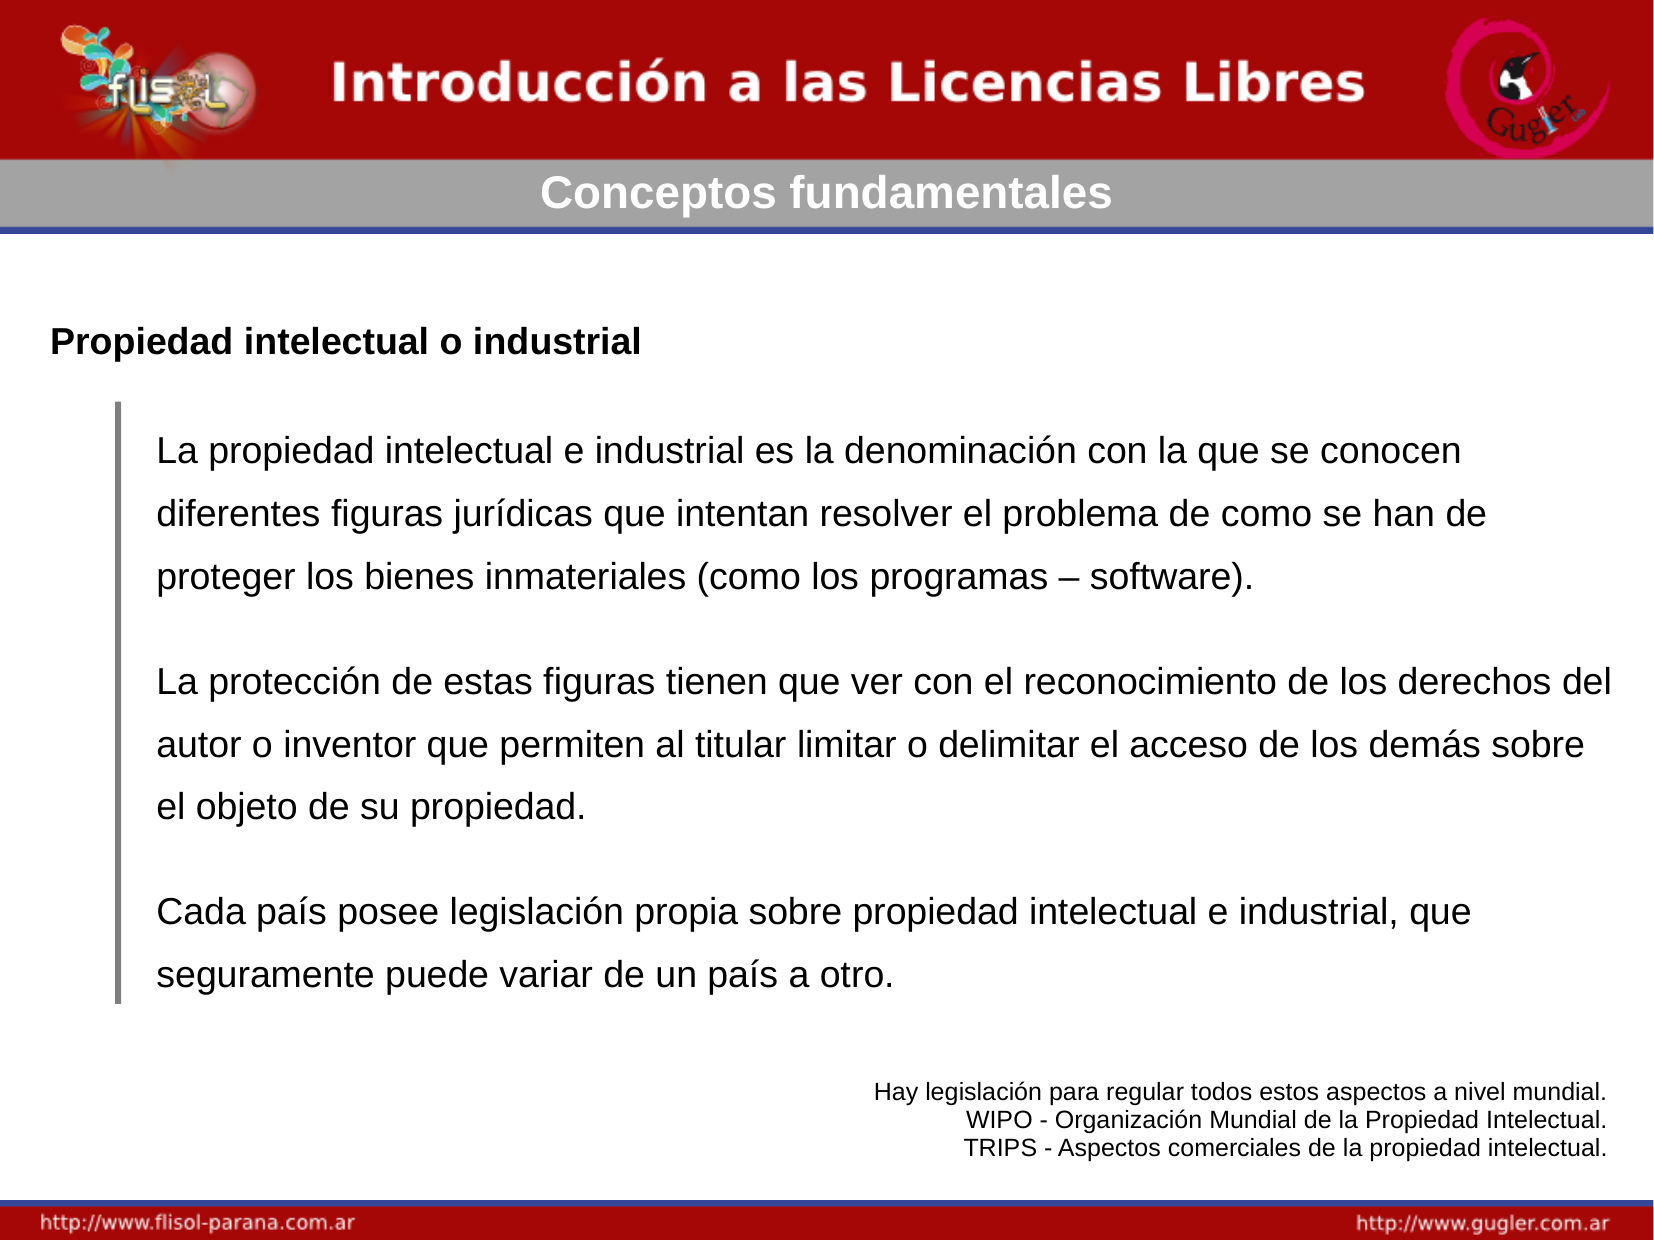

Conceptos fundamentales
Propiedad intelectual o industrial
La propiedad intelectual e industrial es la denominación con la que se conocen diferentes figuras jurídicas que intentan resolver el problema de como se han de proteger los bienes inmateriales (como los programas – software).
La protección de estas figuras tienen que ver con el reconocimiento de los derechos del autor o inventor que permiten al titular limitar o delimitar el acceso de los demás sobre el objeto de su propiedad.
Cada país posee legislación propia sobre propiedad intelectual e industrial, que seguramente puede variar de un país a otro.
Hay legislación para regular todos estos aspectos a nivel mundial.
WIPO - Organización Mundial de la Propiedad Intelectual.
TRIPS - Aspectos comerciales de la propiedad intelectual.